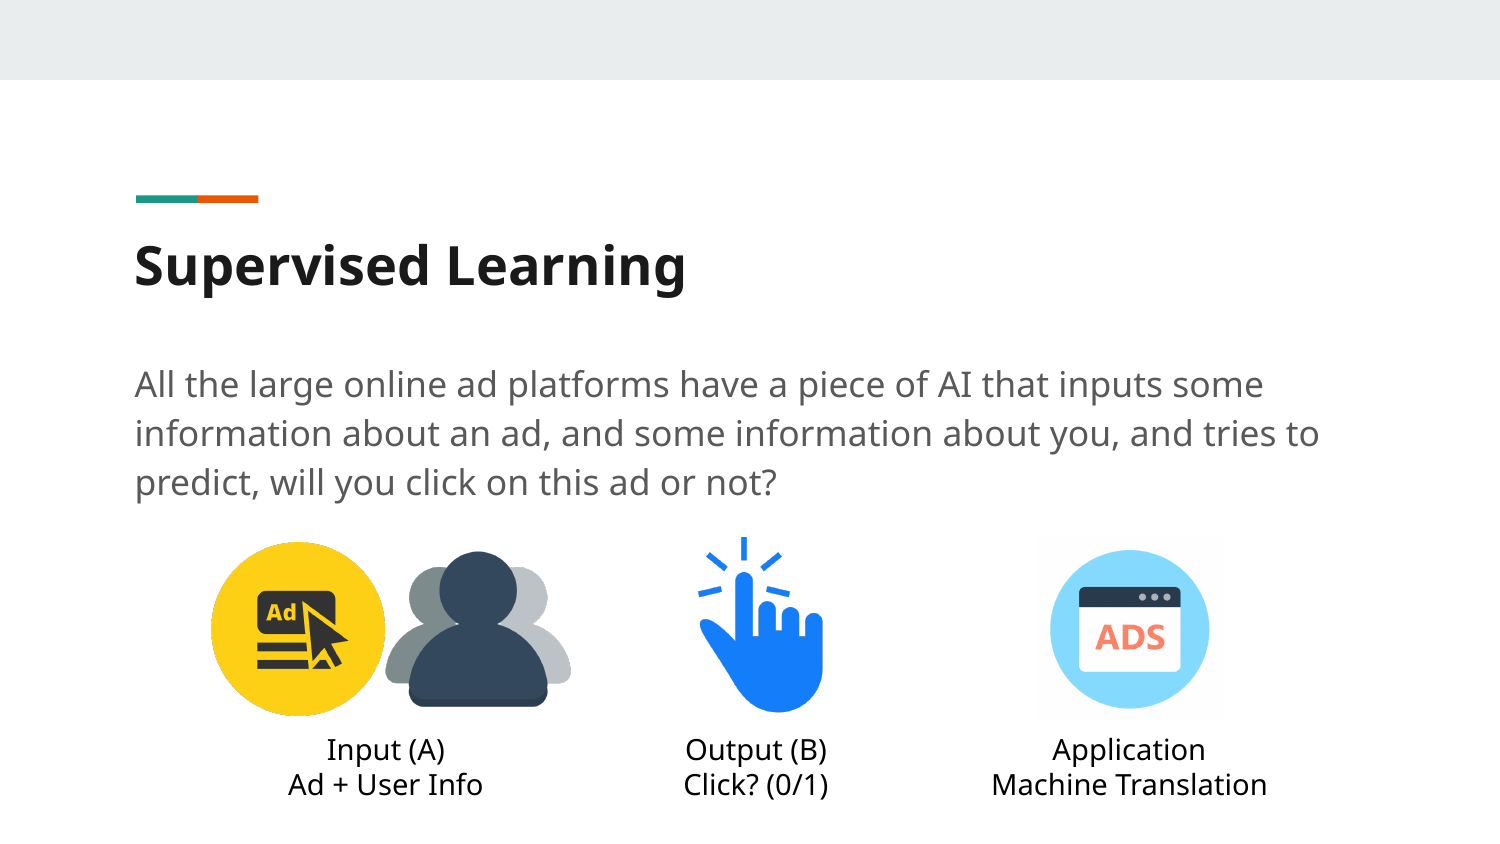

# Supervised Learning
All the large online ad platforms have a piece of AI that inputs some information about an ad, and some information about you, and tries to predict, will you click on this ad or not?
Input (A)
Ad + User Info
Output (B)
Click? (0/1)
Application
Machine Translation